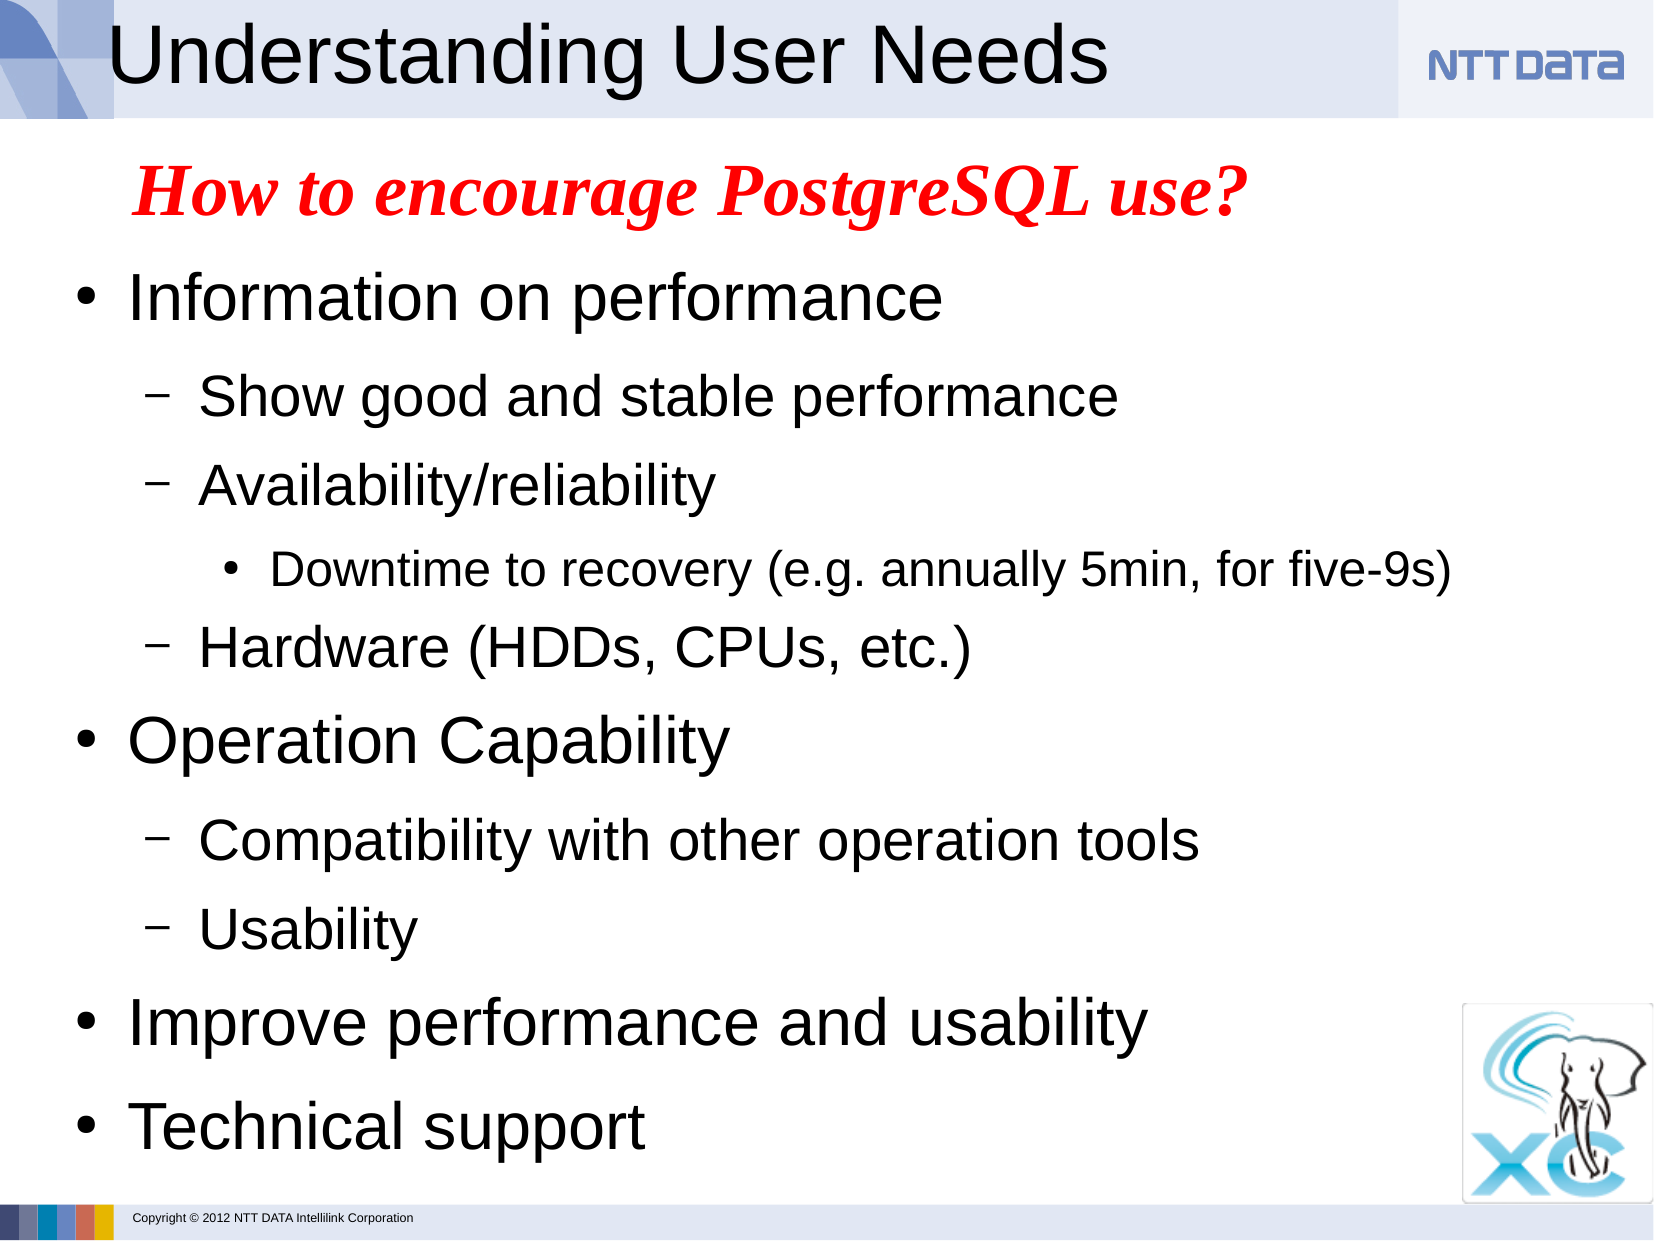

# Understanding User Needs
How to encourage PostgreSQL use?
Information on performance
Show good and stable performance
Availability/reliability
Downtime to recovery (e.g. annually 5min, for five-9s)
Hardware (HDDs, CPUs, etc.)
Operation Capability
Compatibility with other operation tools
Usability
Improve performance and usability
Technical support